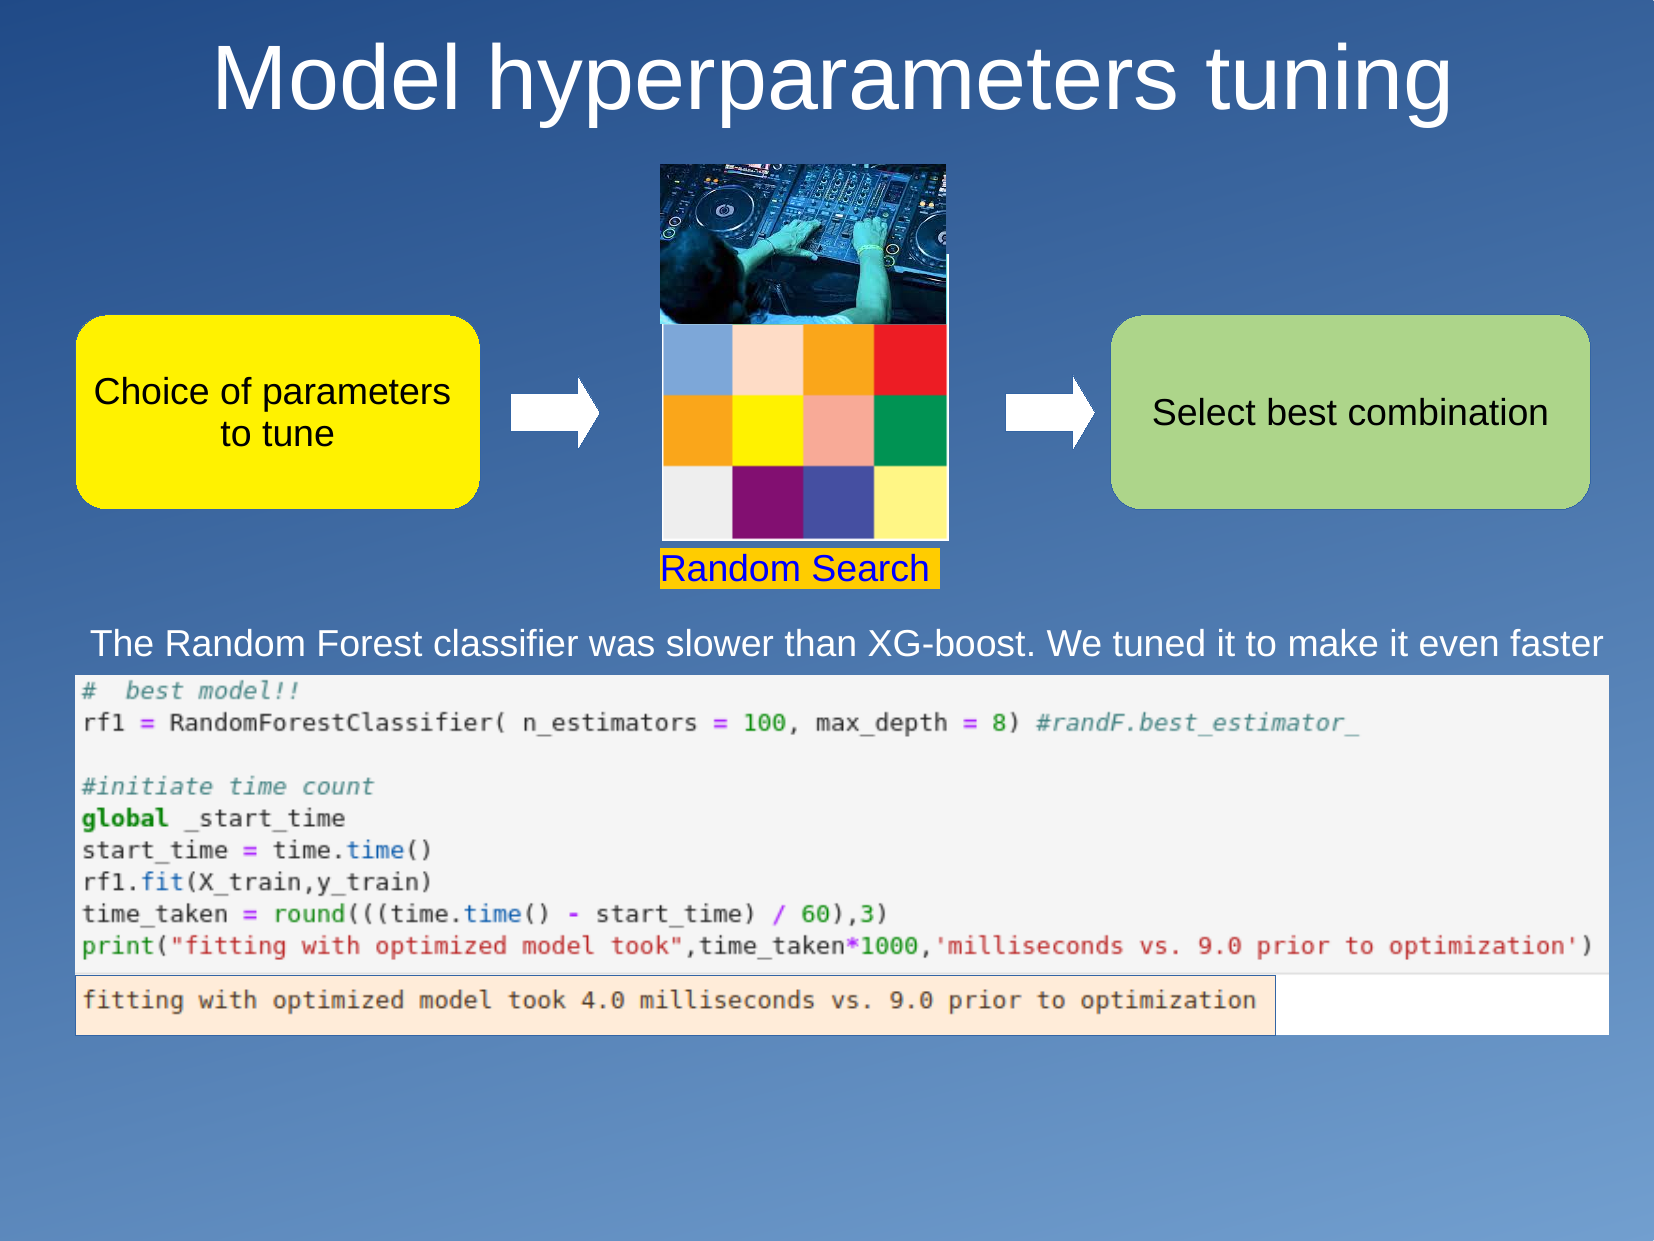

# Model hyperparameters tuning
Choice of parameters
to tune
Select best combination
Random Search
The Random Forest classifier was slower than XG-boost. We tuned it to make it even faster